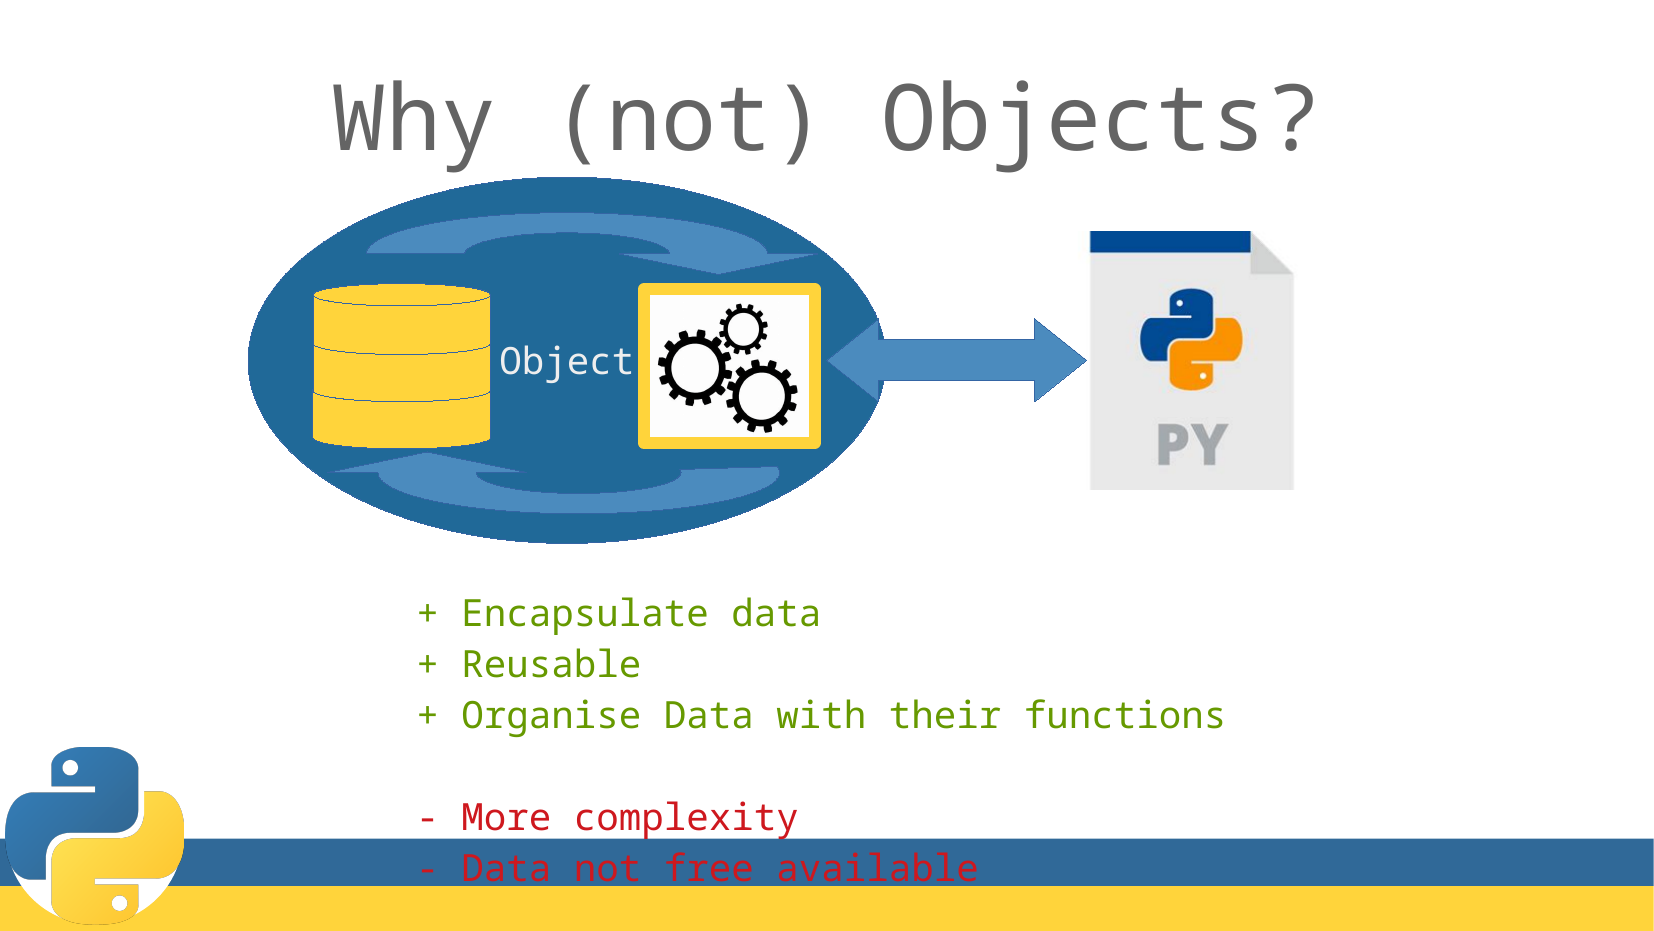

# Why (not) Objects?
Object
+ Encapsulate data
+ Reusable
+ Organise Data with their functions
- More complexity
- Data not free available